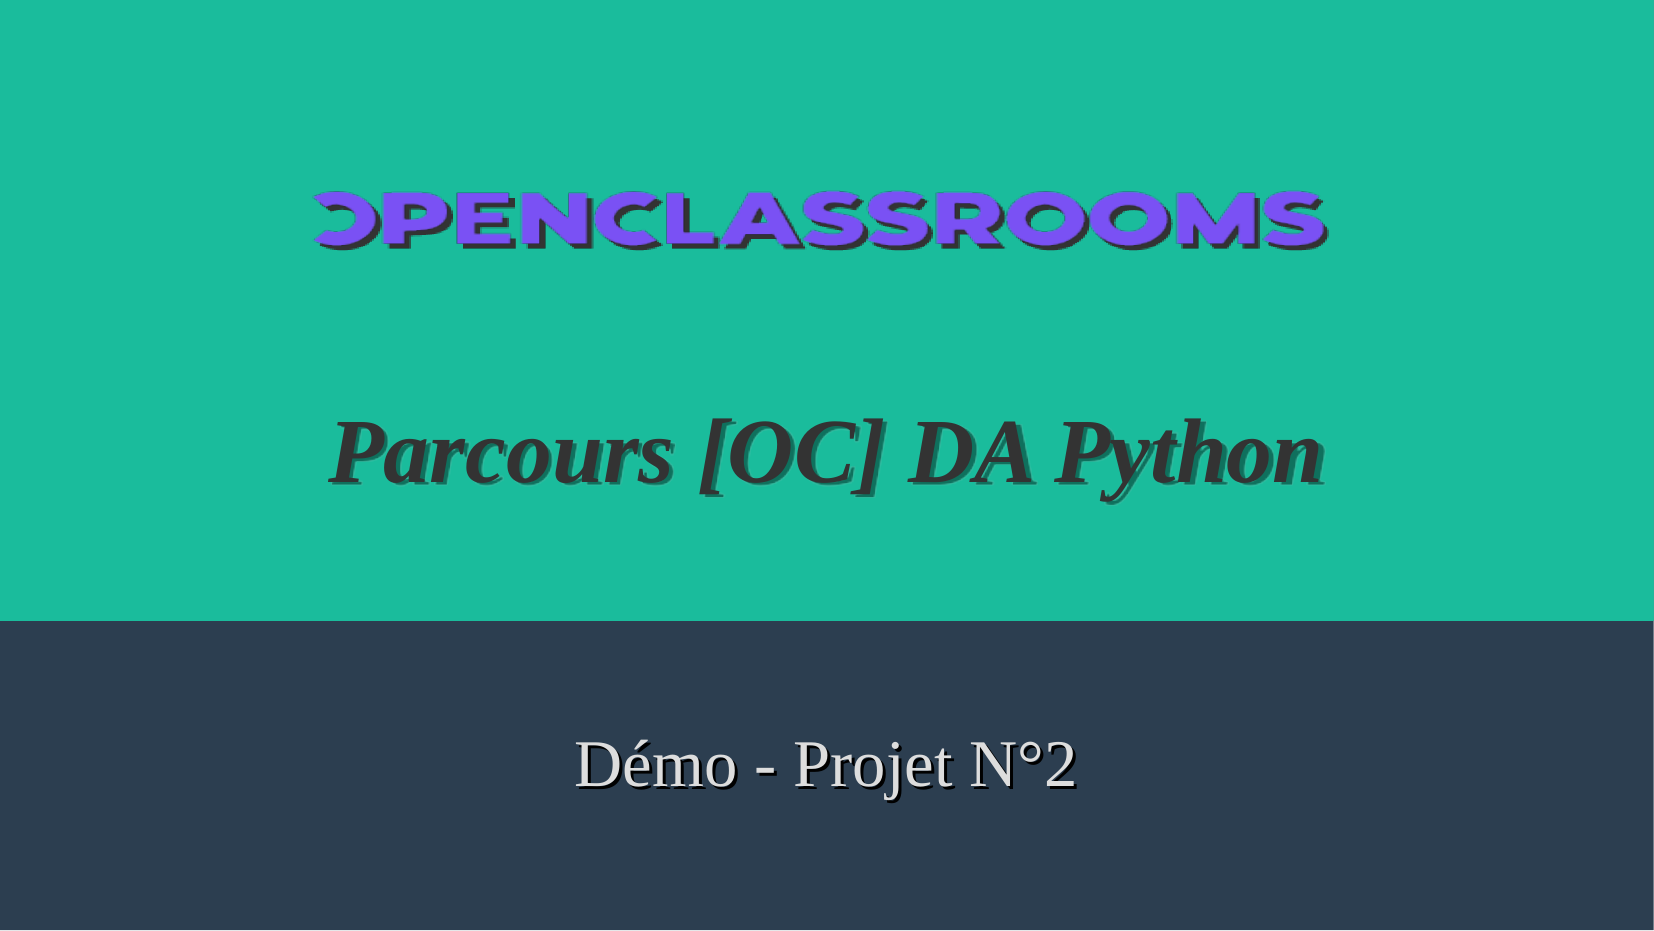

# Parcours [OC] DA Python
Démo - Projet N°2